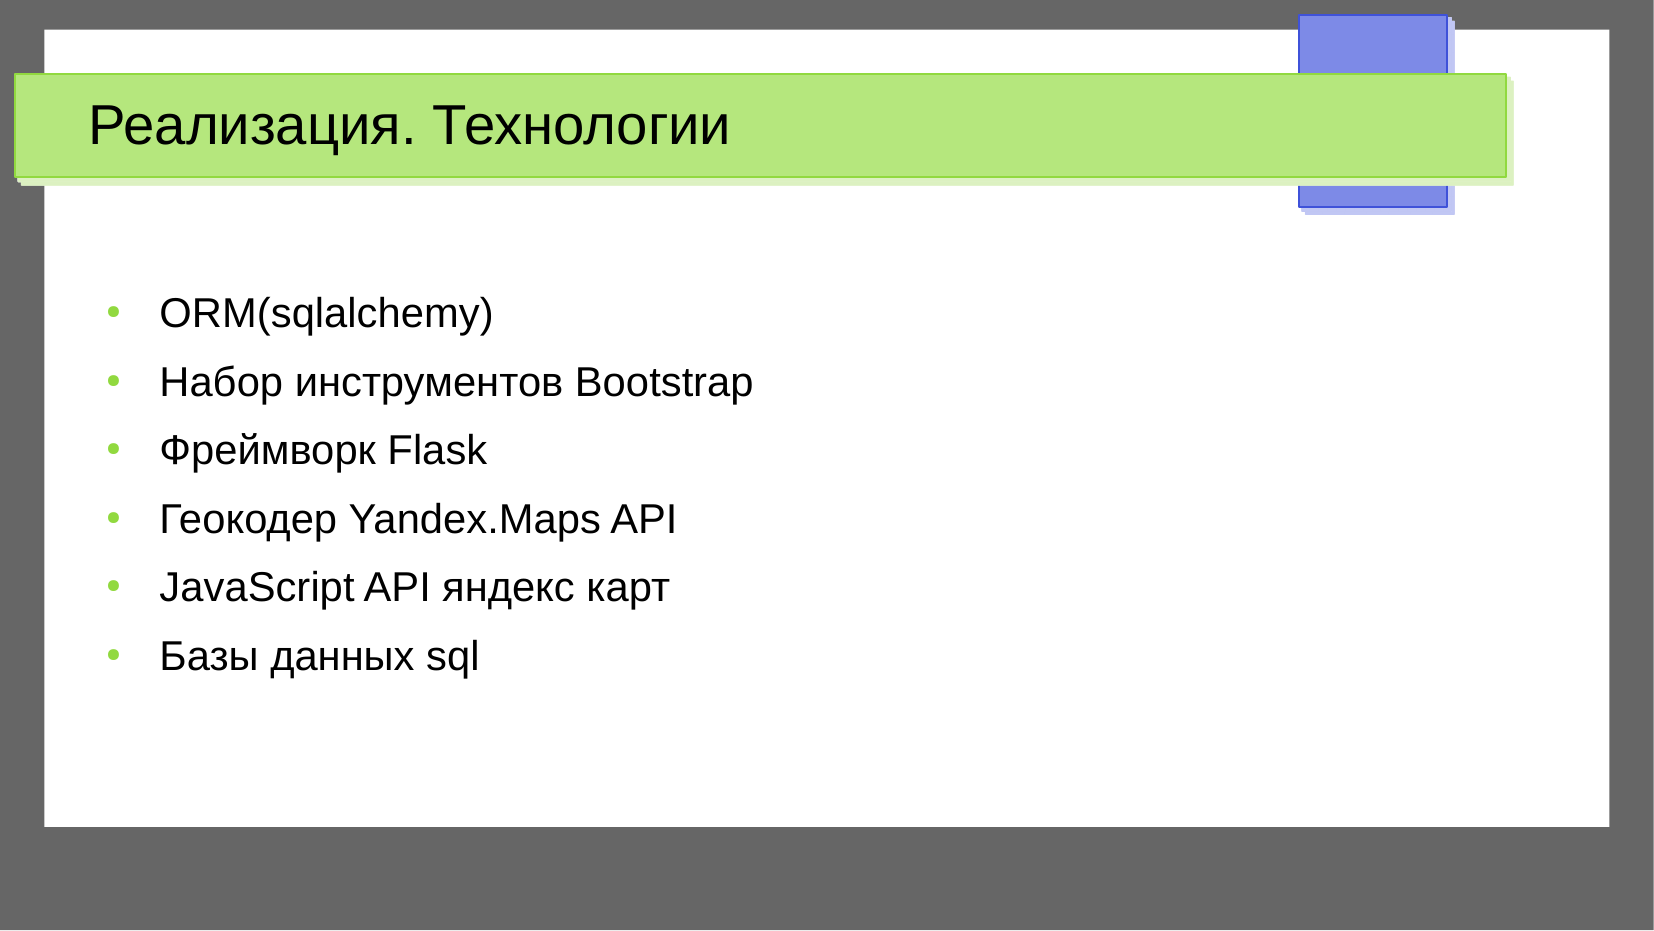

# Реализация. Технологии
ORM(sqlalchemy)
Набор инструментов Bootstrap
Фреймворк Flask
Геокодер Yandex.Maps API
JavaScript API яндекс карт
Базы данных sql